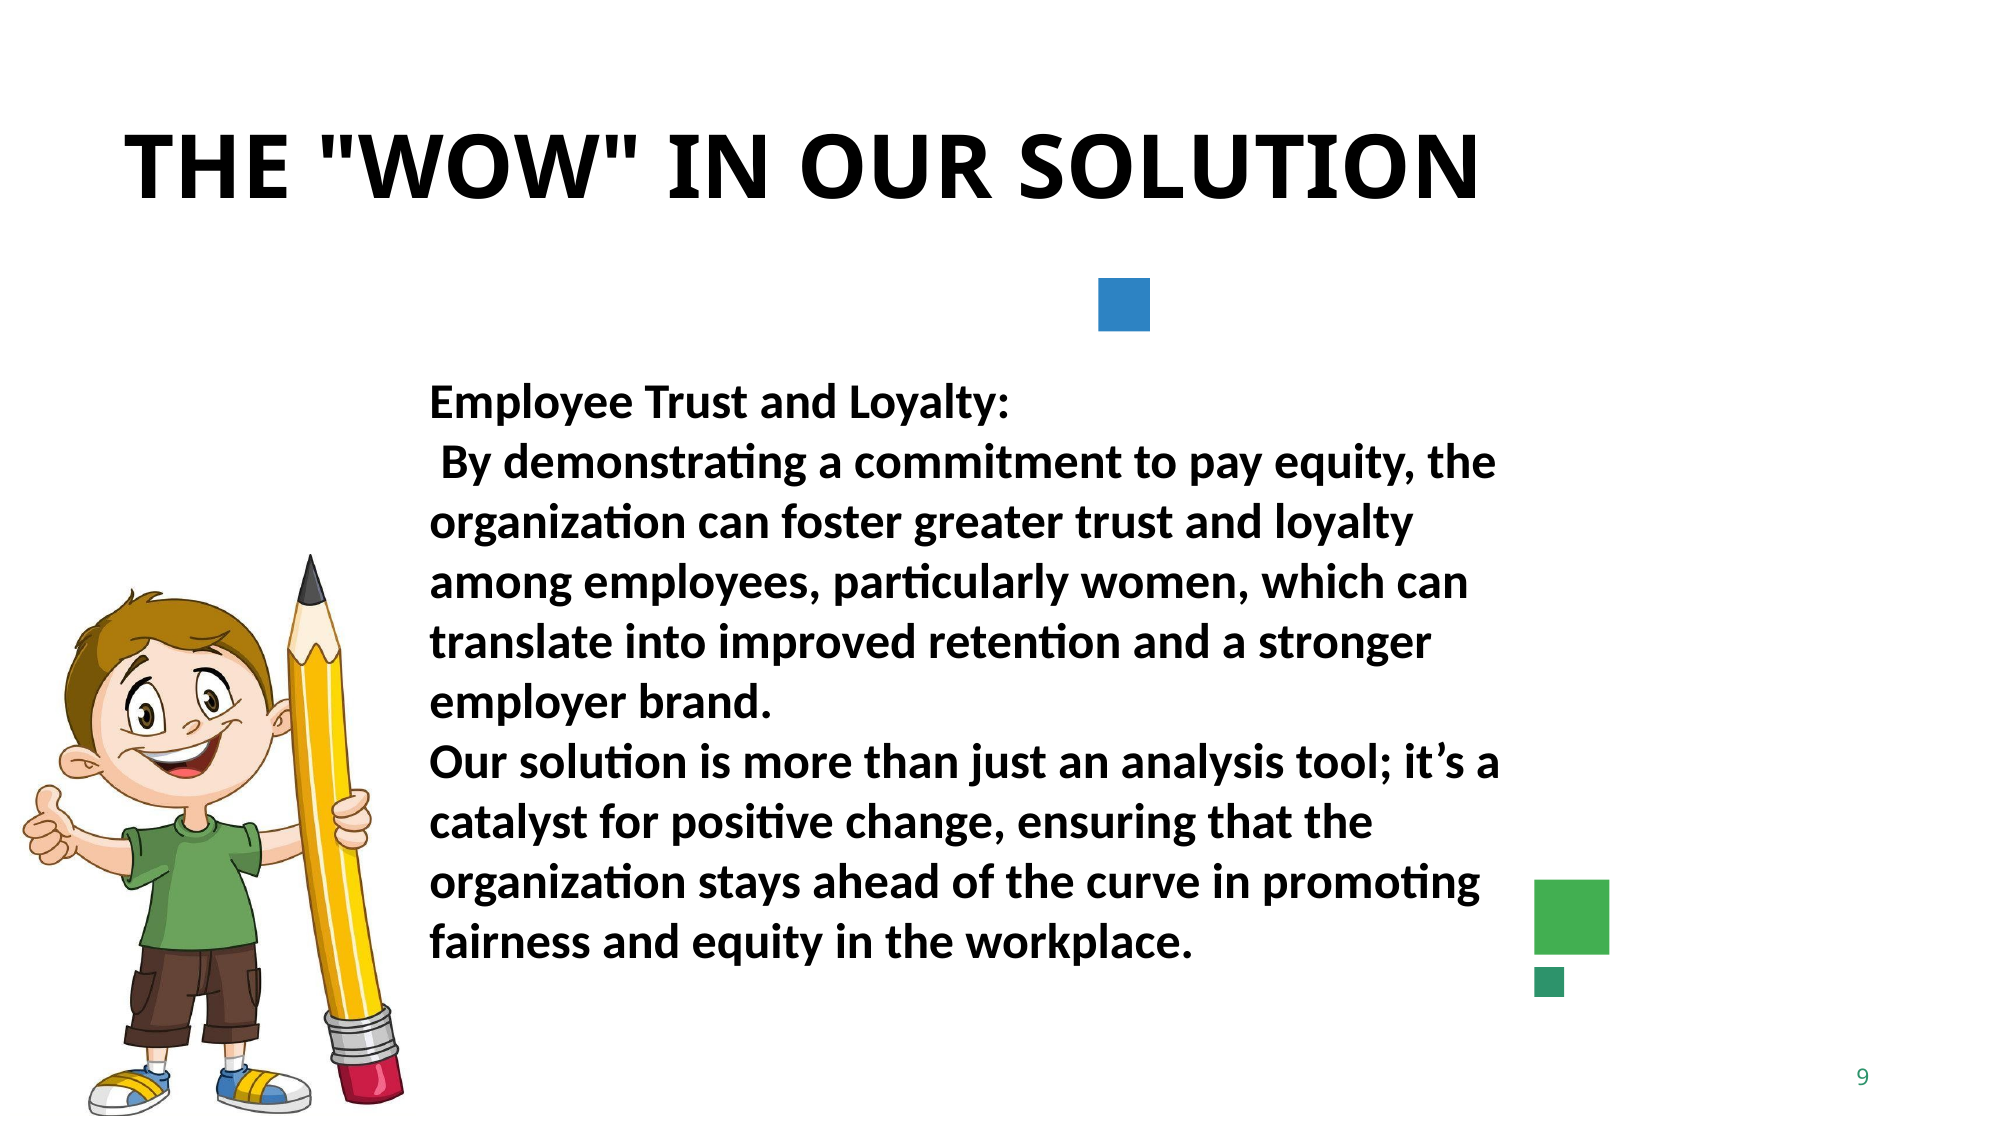

# THE "WOW" IN OUR SOLUTION
Employee Trust and Loyalty:
 By demonstrating a commitment to pay equity, the organization can foster greater trust and loyalty among employees, particularly women, which can translate into improved retention and a stronger employer brand.
Our solution is more than just an analysis tool; it’s a catalyst for positive change, ensuring that the organization stays ahead of the curve in promoting fairness and equity in the workplace.
3/21/2024 Annual Review